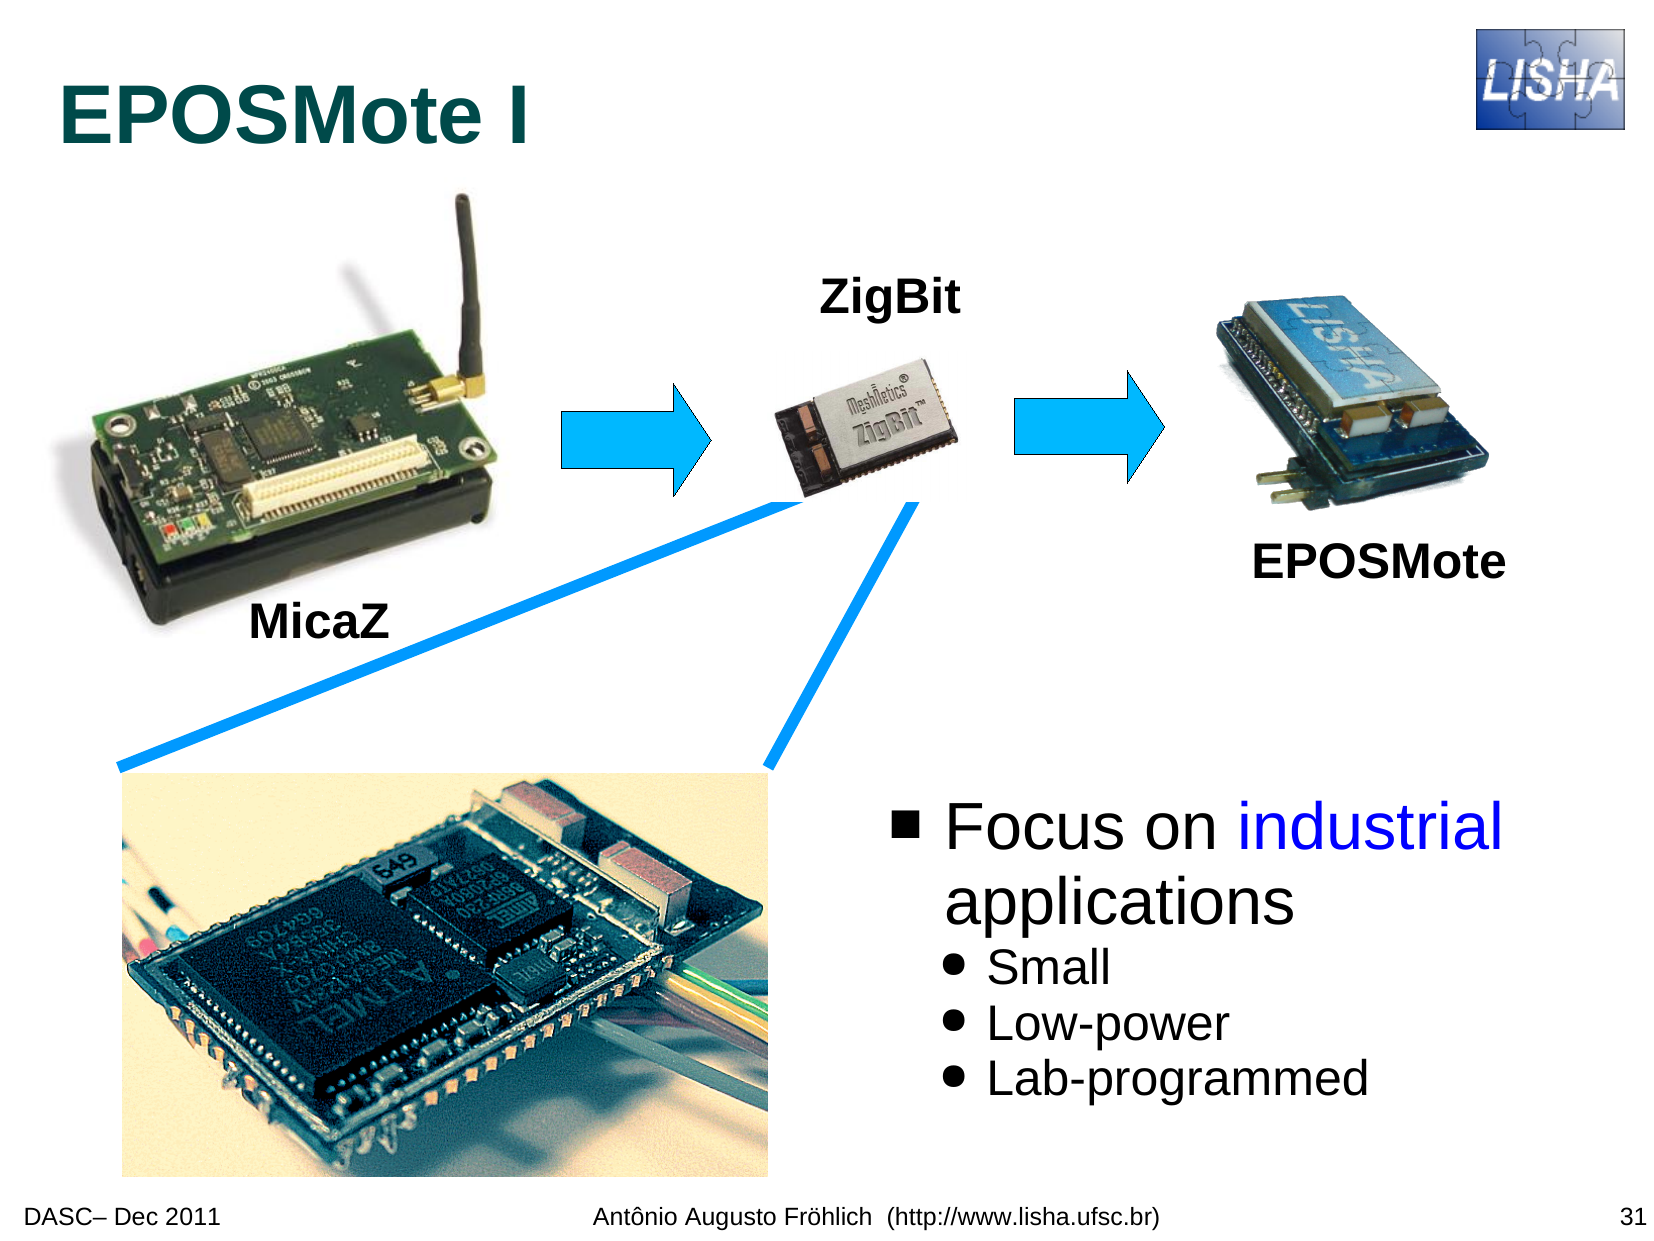

# EPOSMote I
ZigBit
EPOSMote
MicaZ
Focus on industrial applications
Small
Low-power
Lab-programmed